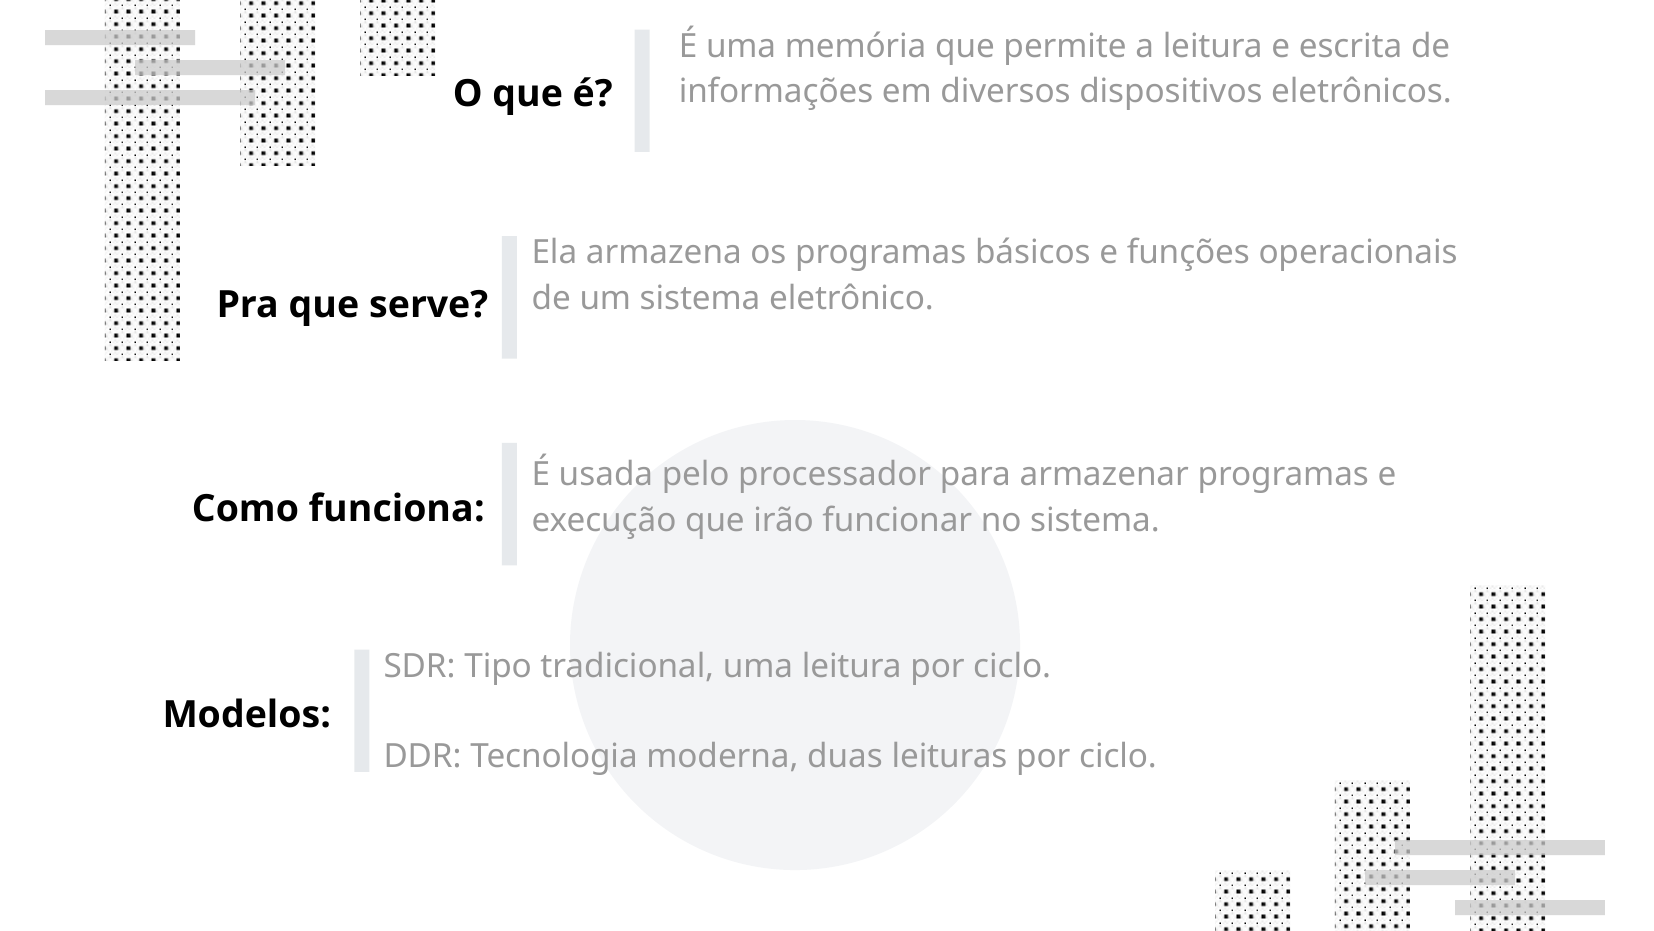

É uma memória que permite a leitura e escrita de informações em diversos dispositivos eletrônicos.
O que é?
Ela armazena os programas básicos e funções operacionais de um sistema eletrônico.
Pra que serve?
É usada pelo processador para armazenar programas e execução que irão funcionar no sistema.
Como funciona:
SDR: Tipo tradicional, uma leitura por ciclo.
DDR: Tecnologia moderna, duas leituras por ciclo.
Modelos: